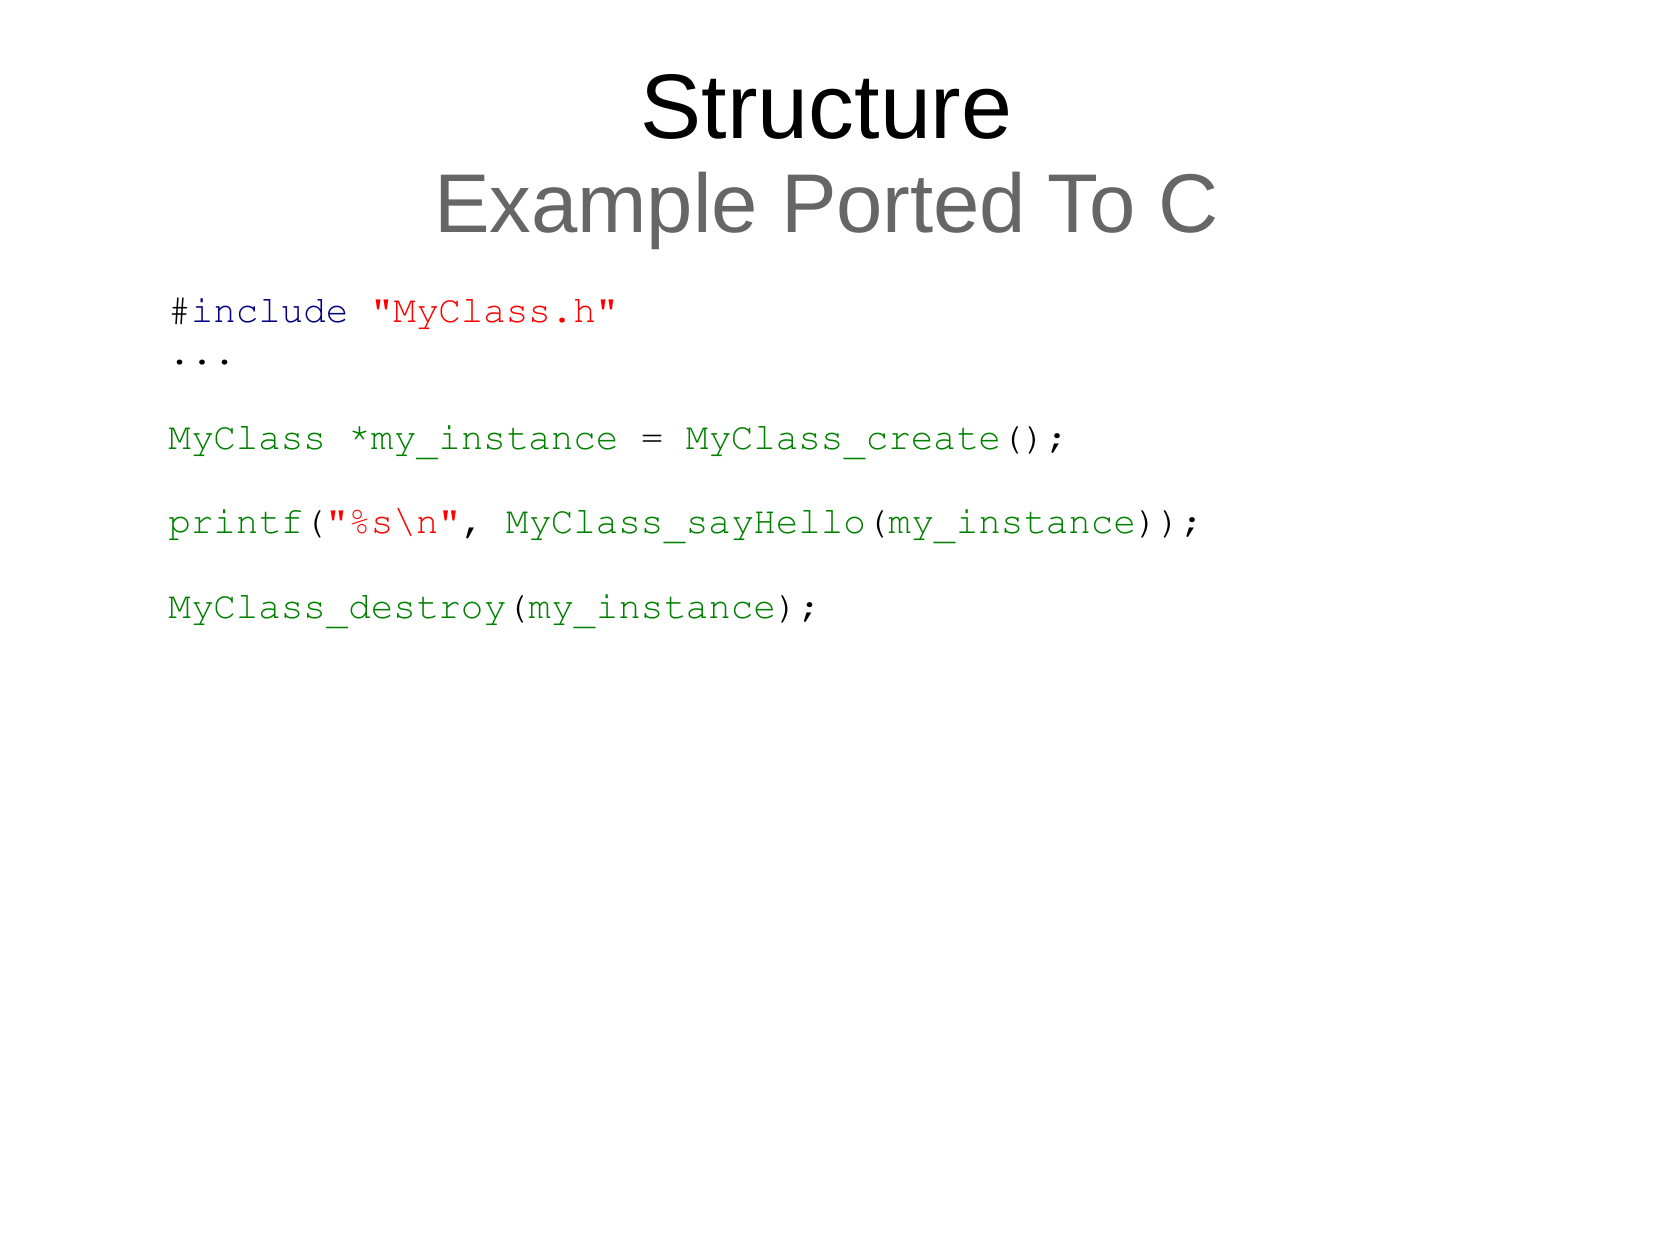

# Structure Example Ported To C
#include "MyClass.h"
...
MyClass *my_instance = MyClass_create();
printf("%s\n", MyClass_sayHello(my_instance));
MyClass_destroy(my_instance);